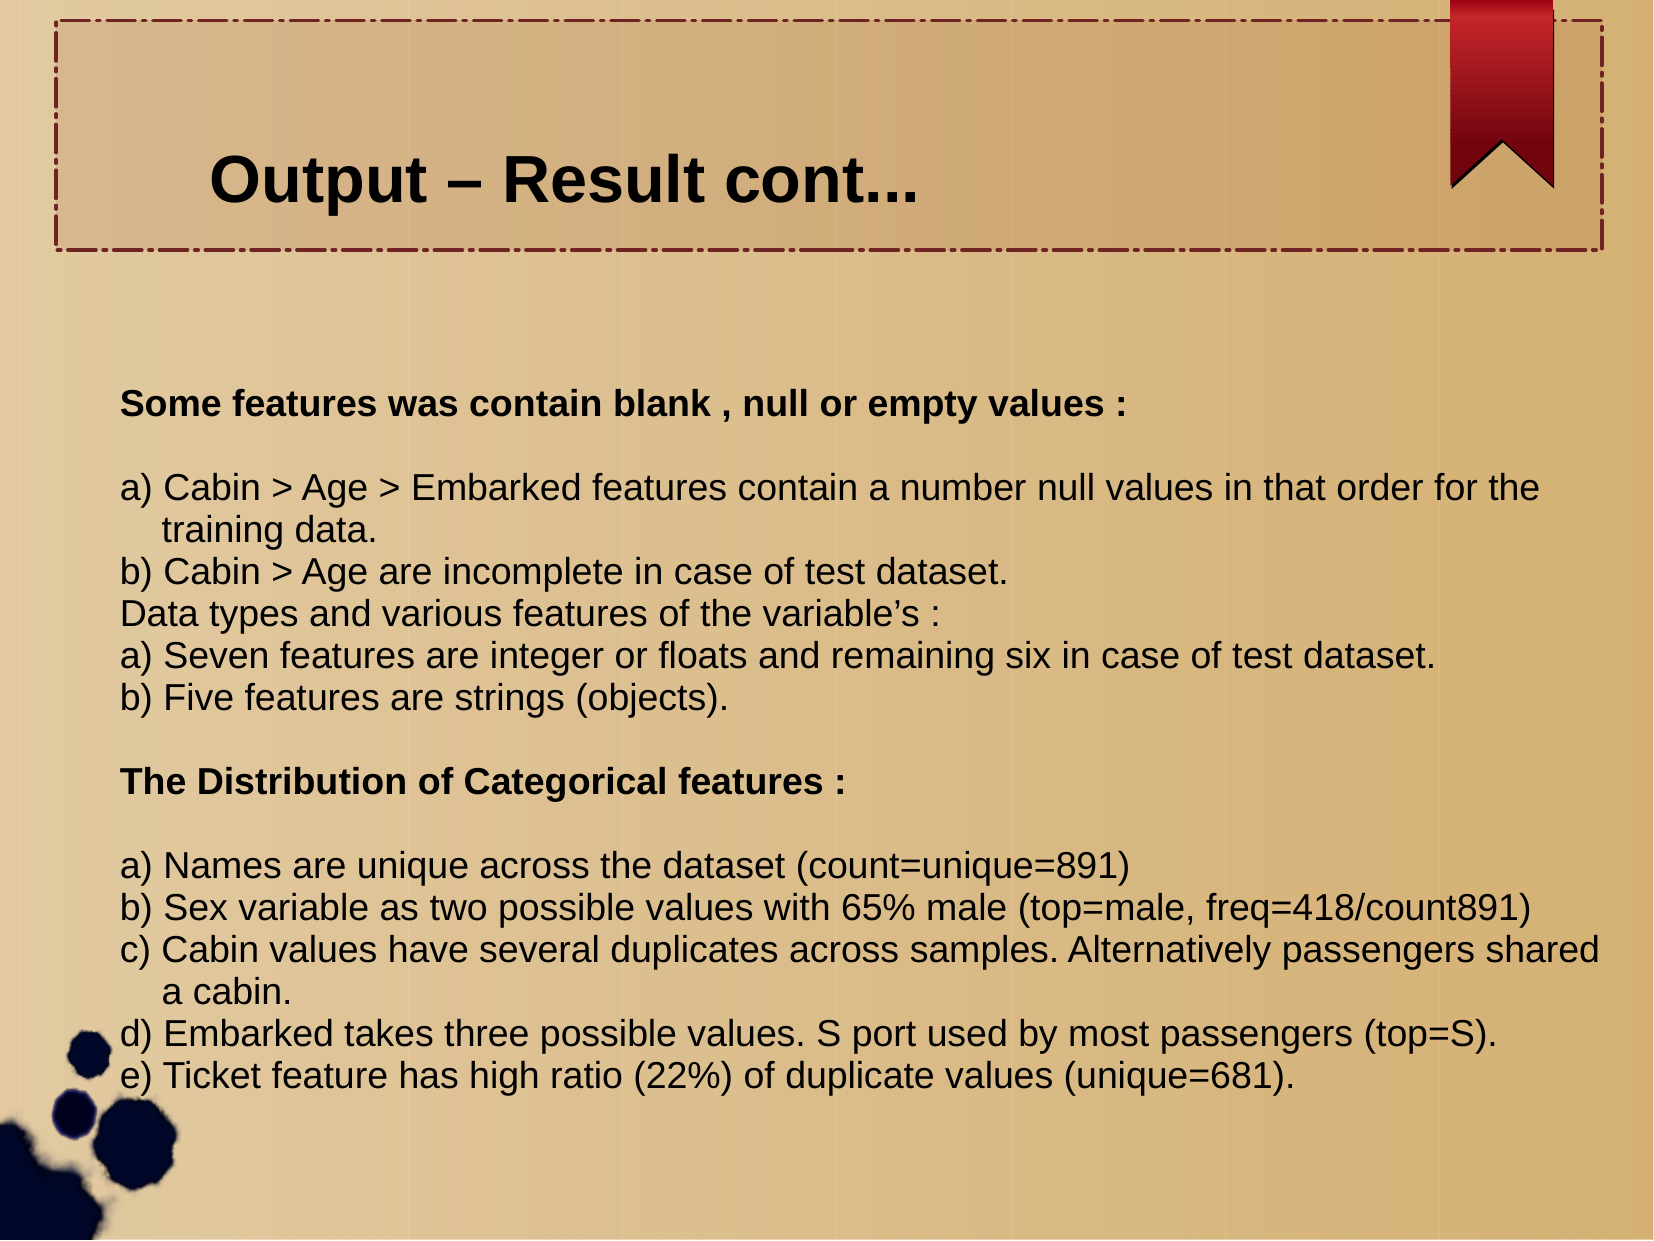

Output – Result cont...
Some features was contain blank , null or empty values :
a) Cabin > Age > Embarked features contain a number null values in that order for the
 training data.
b) Cabin > Age are incomplete in case of test dataset.
Data types and various features of the variable’s :
a) Seven features are integer or floats and remaining six in case of test dataset.
b) Five features are strings (objects).
The Distribution of Categorical features :
a) Names are unique across the dataset (count=unique=891)
b) Sex variable as two possible values with 65% male (top=male, freq=418/count891)
c) Cabin values have several duplicates across samples. Alternatively passengers shared
 a cabin.
d) Embarked takes three possible values. S port used by most passengers (top=S).
e) Ticket feature has high ratio (22%) of duplicate values (unique=681).